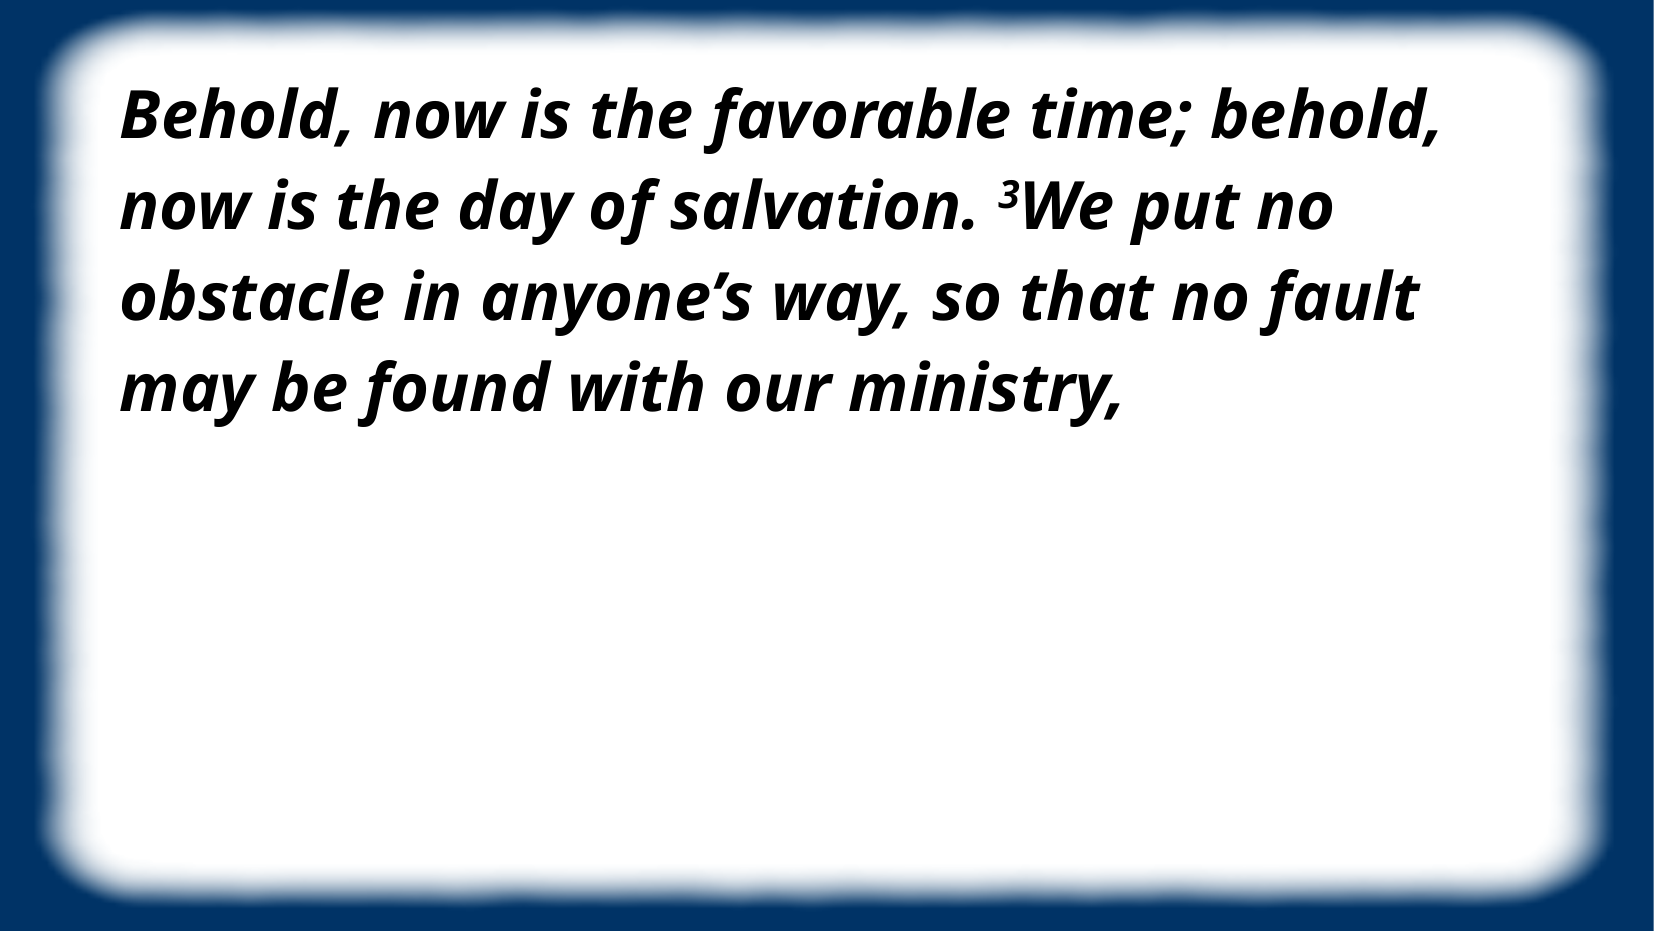

Behold, now is the favorable time; behold, now is the day of salvation. 3We put no obstacle in anyone’s way, so that no fault may be found with our ministry,